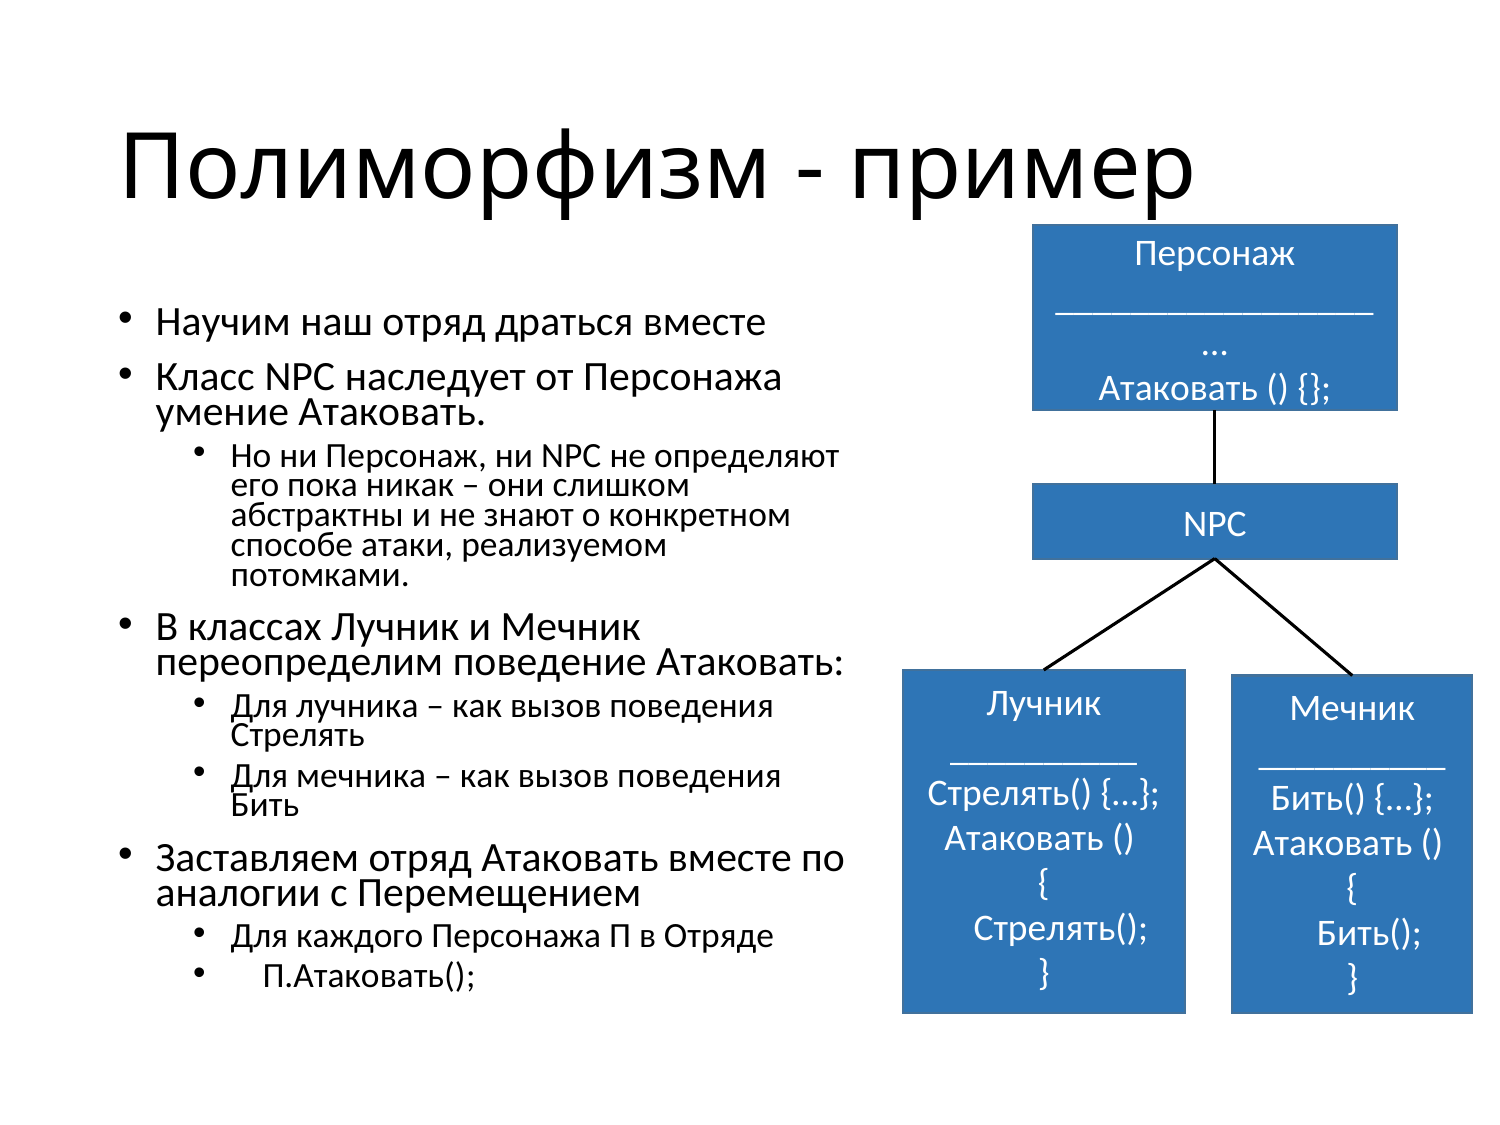

# Полиморфизм - пример
Персонаж
_________________
…
Атаковать () {};
Научим наш отряд драться вместе
Класс NPC наследует от Персонажа умение Атаковать.
Но ни Персонаж, ни NPC не определяют его пока никак – они слишком абстрактны и не знают о конкретном способе атаки, реализуемом потомками.
В классах Лучник и Мечник переопределим поведение Атаковать:
Для лучника – как вызов поведения Стрелять
Для мечника – как вызов поведения Бить
Заставляем отряд Атаковать вместе по аналогии с Перемещением
Для каждого Персонажа П в Отряде
 П.Атаковать();
NPC
Лучник
__________
Стрелять() {…};
Атаковать ()
{
 Стрелять();
}
Мечник
__________
Бить() {…};
Атаковать ()
{
 Бить();
}